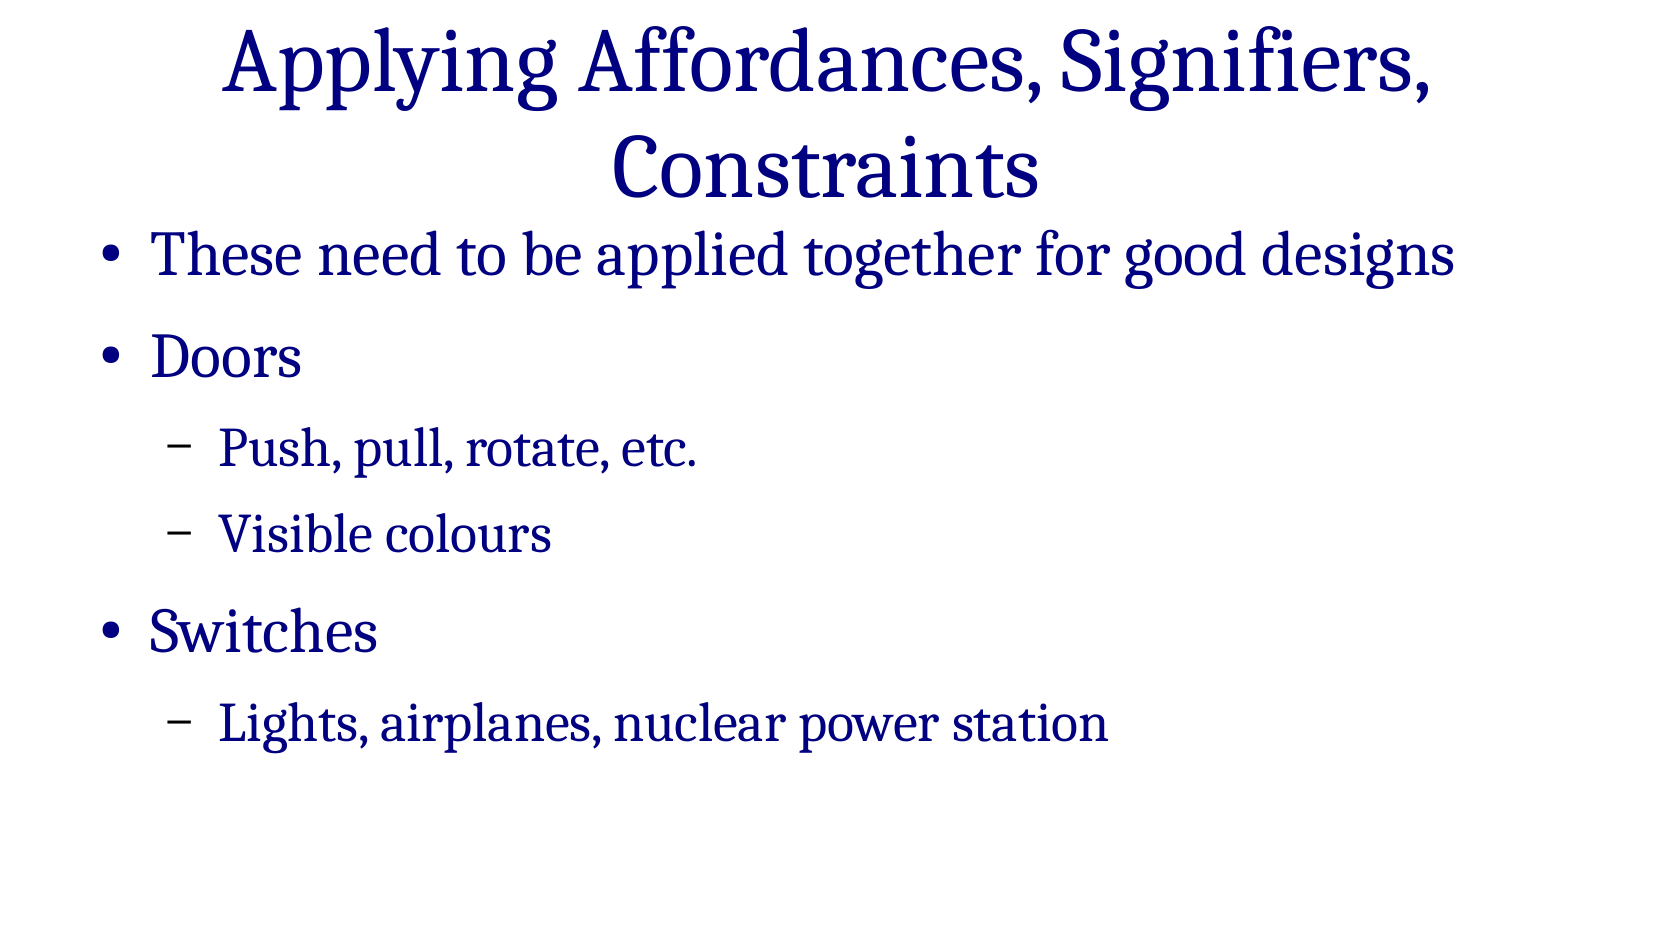

# Applying Affordances, Signifiers, Constraints
These need to be applied together for good designs
Doors
Push, pull, rotate, etc.
Visible colours
Switches
Lights, airplanes, nuclear power station